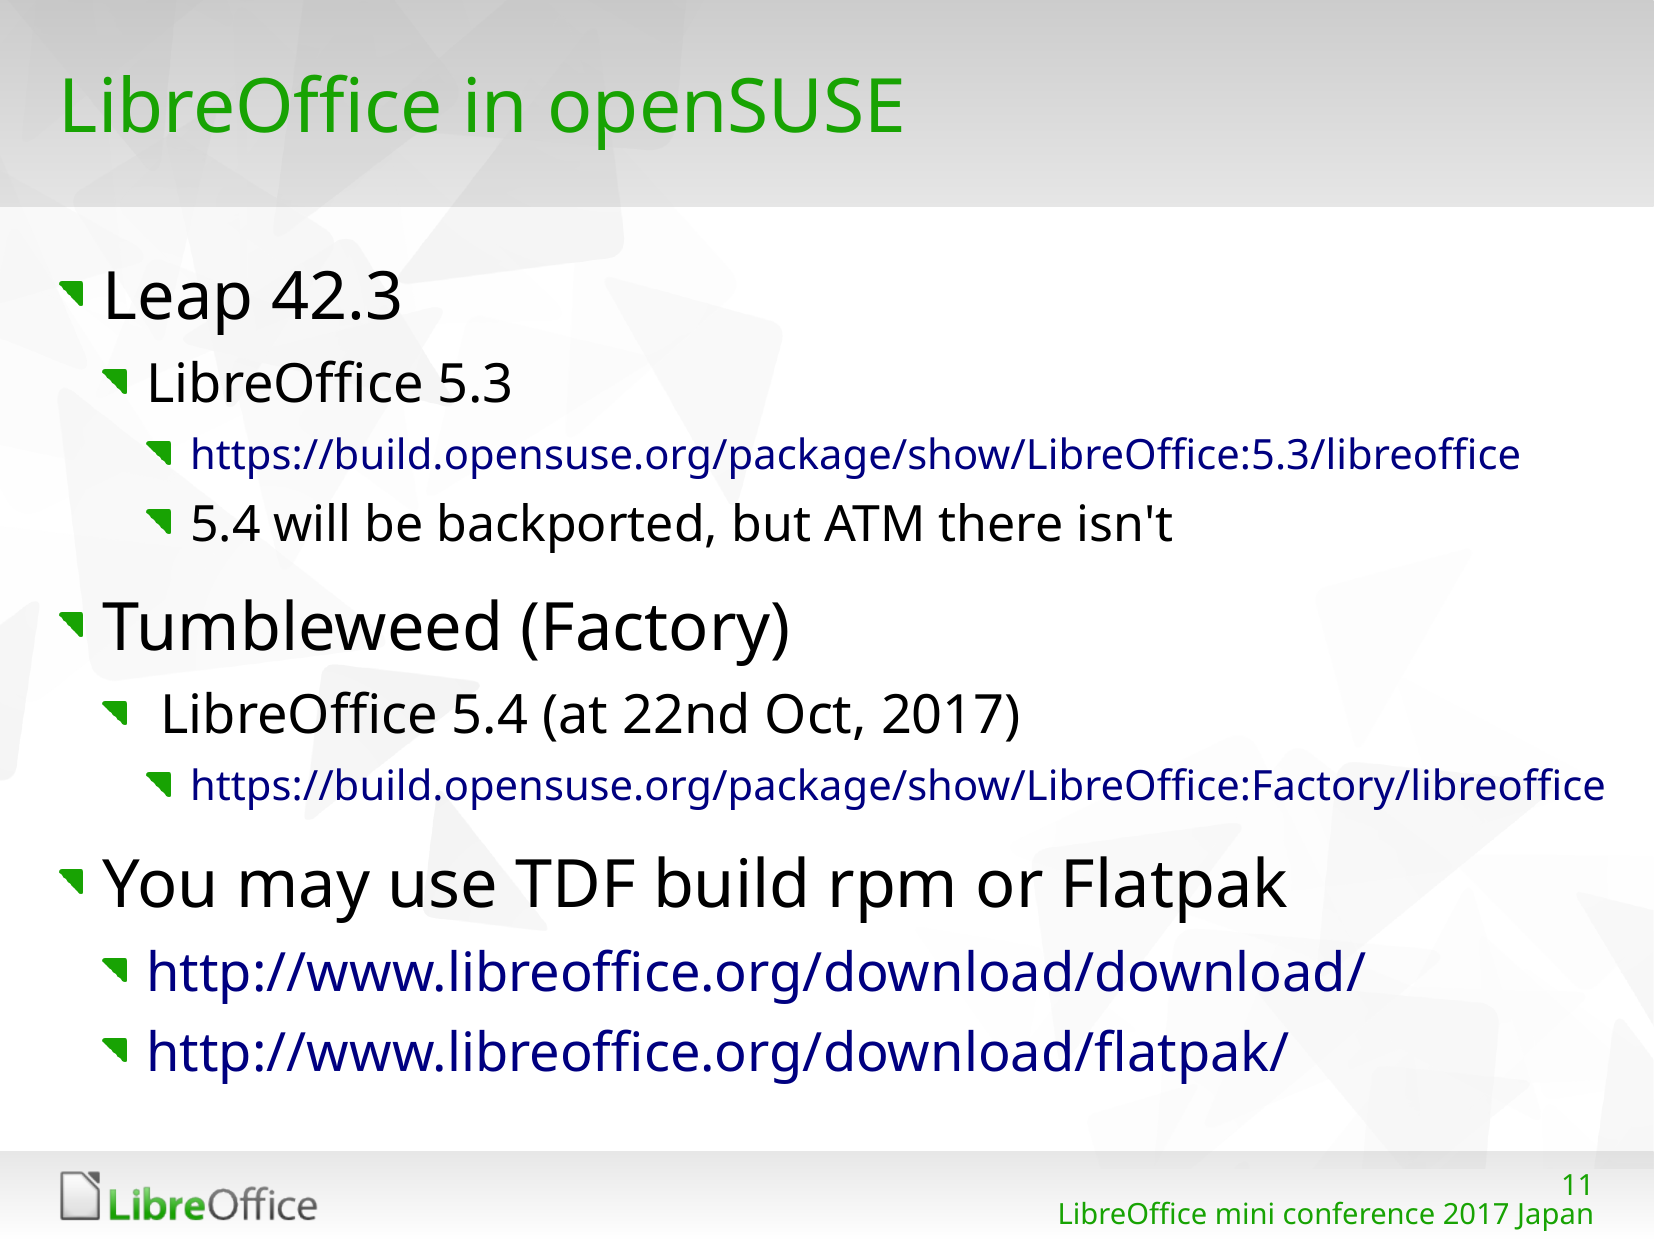

# LibreOffice in openSUSE
Leap 42.3
LibreOffice 5.3
https://build.opensuse.org/package/show/LibreOffice:5.3/libreoffice
5.4 will be backported, but ATM there isn't
Tumbleweed (Factory)
 LibreOffice 5.4 (at 22nd Oct, 2017)
https://build.opensuse.org/package/show/LibreOffice:Factory/libreoffice
You may use TDF build rpm or Flatpak
http://www.libreoffice.org/download/download/
http://www.libreoffice.org/download/flatpak/
11
 LibreOffice mini conference 2017 Japan